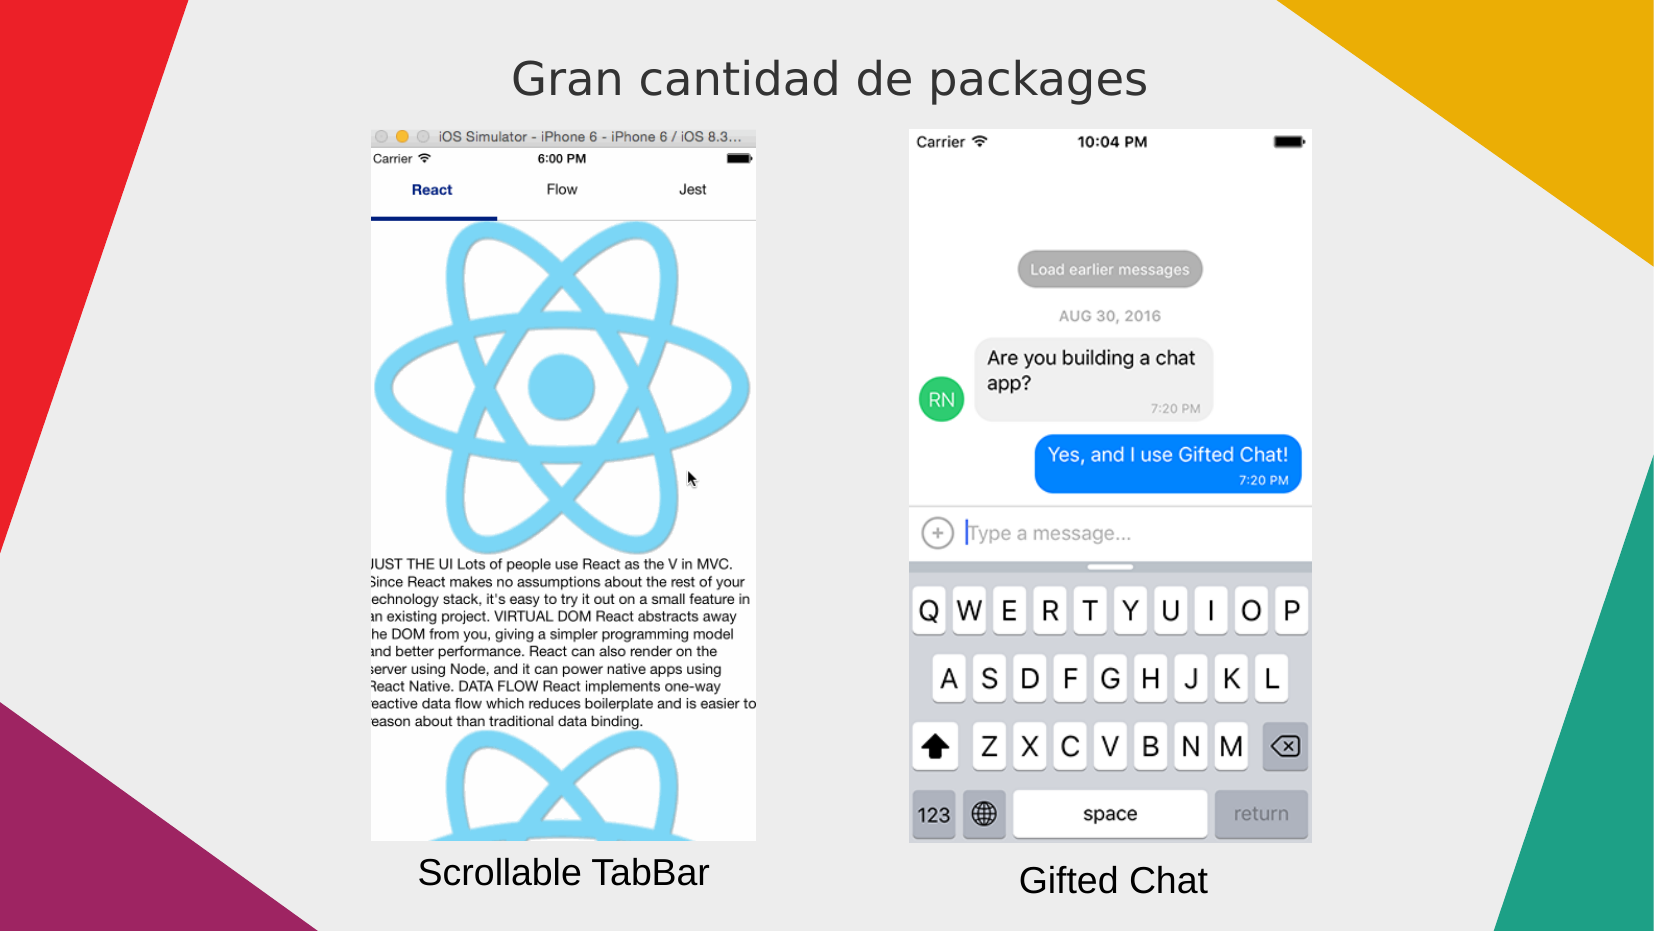

# Gran cantidad de packages
Scrollable TabBar
Gifted Chat